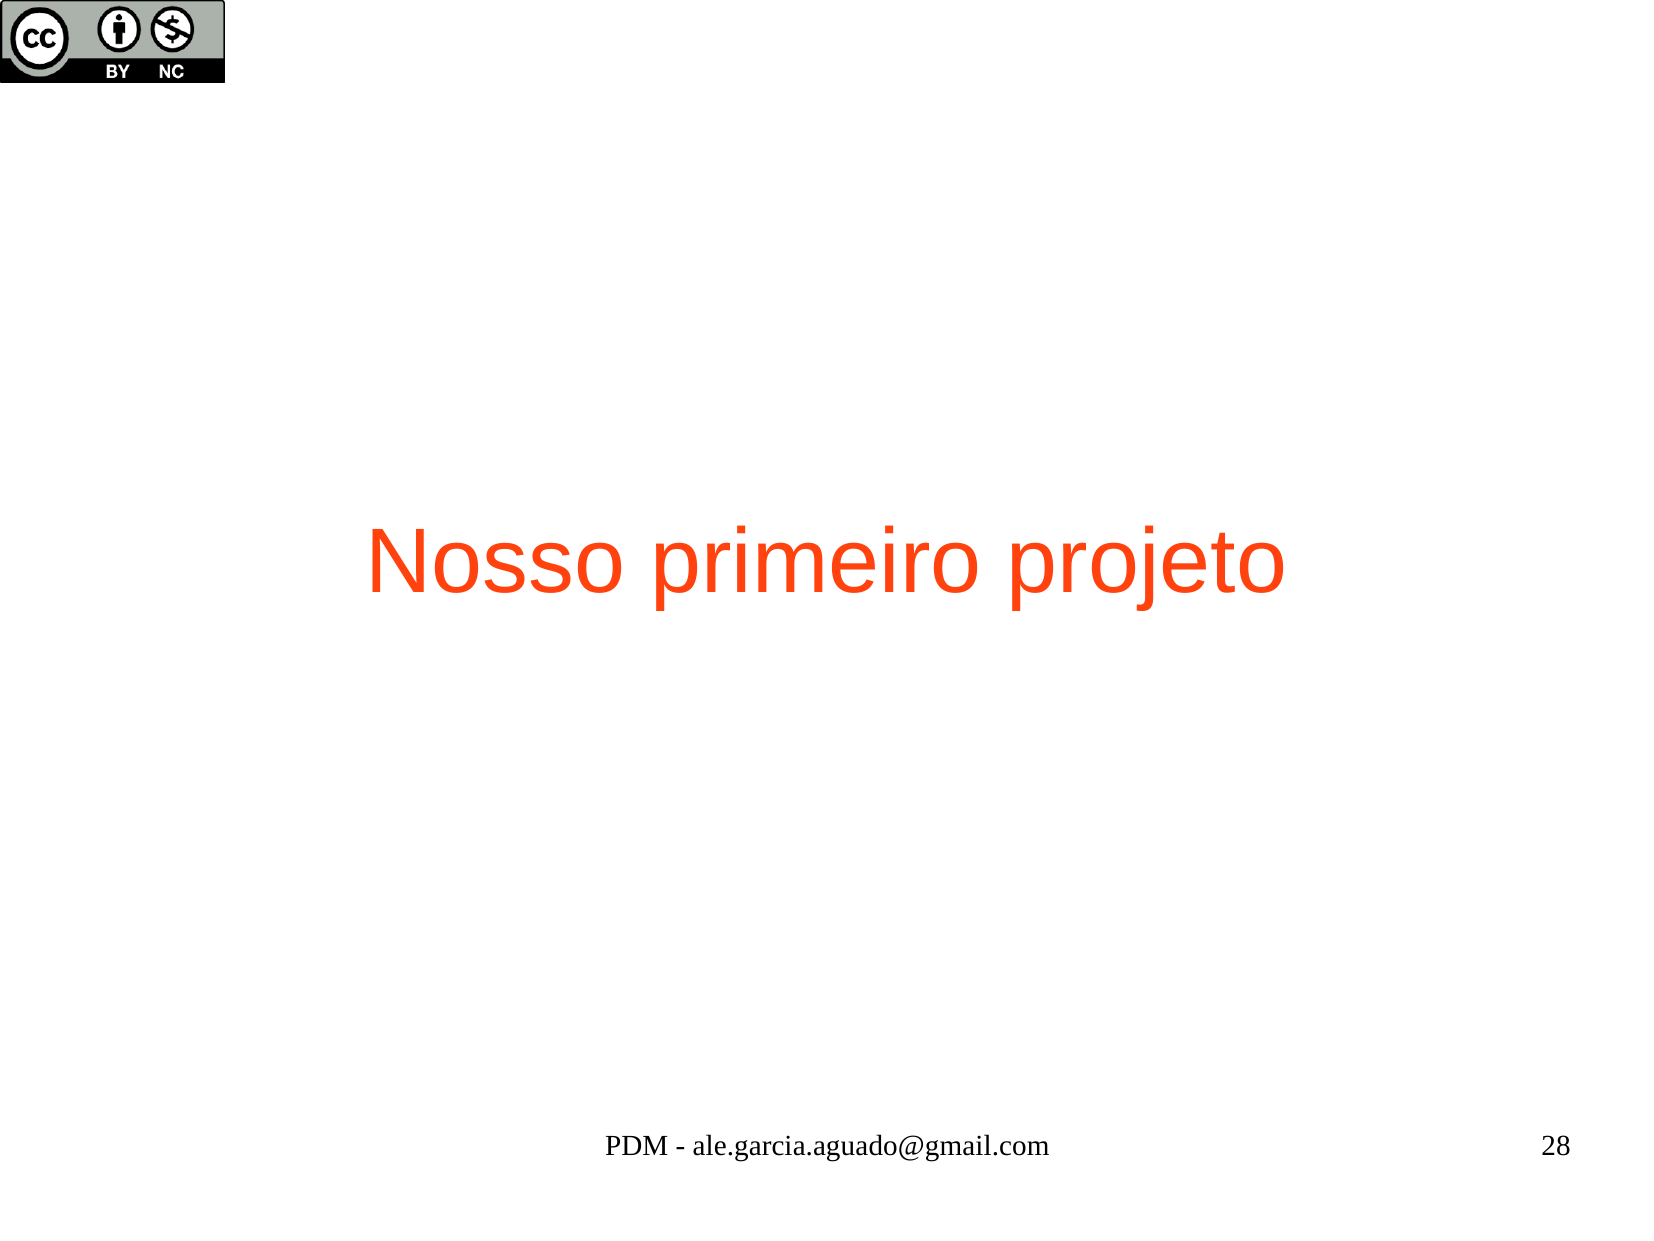

# Nosso primeiro projeto
PDM - ale.garcia.aguado@gmail.com
28